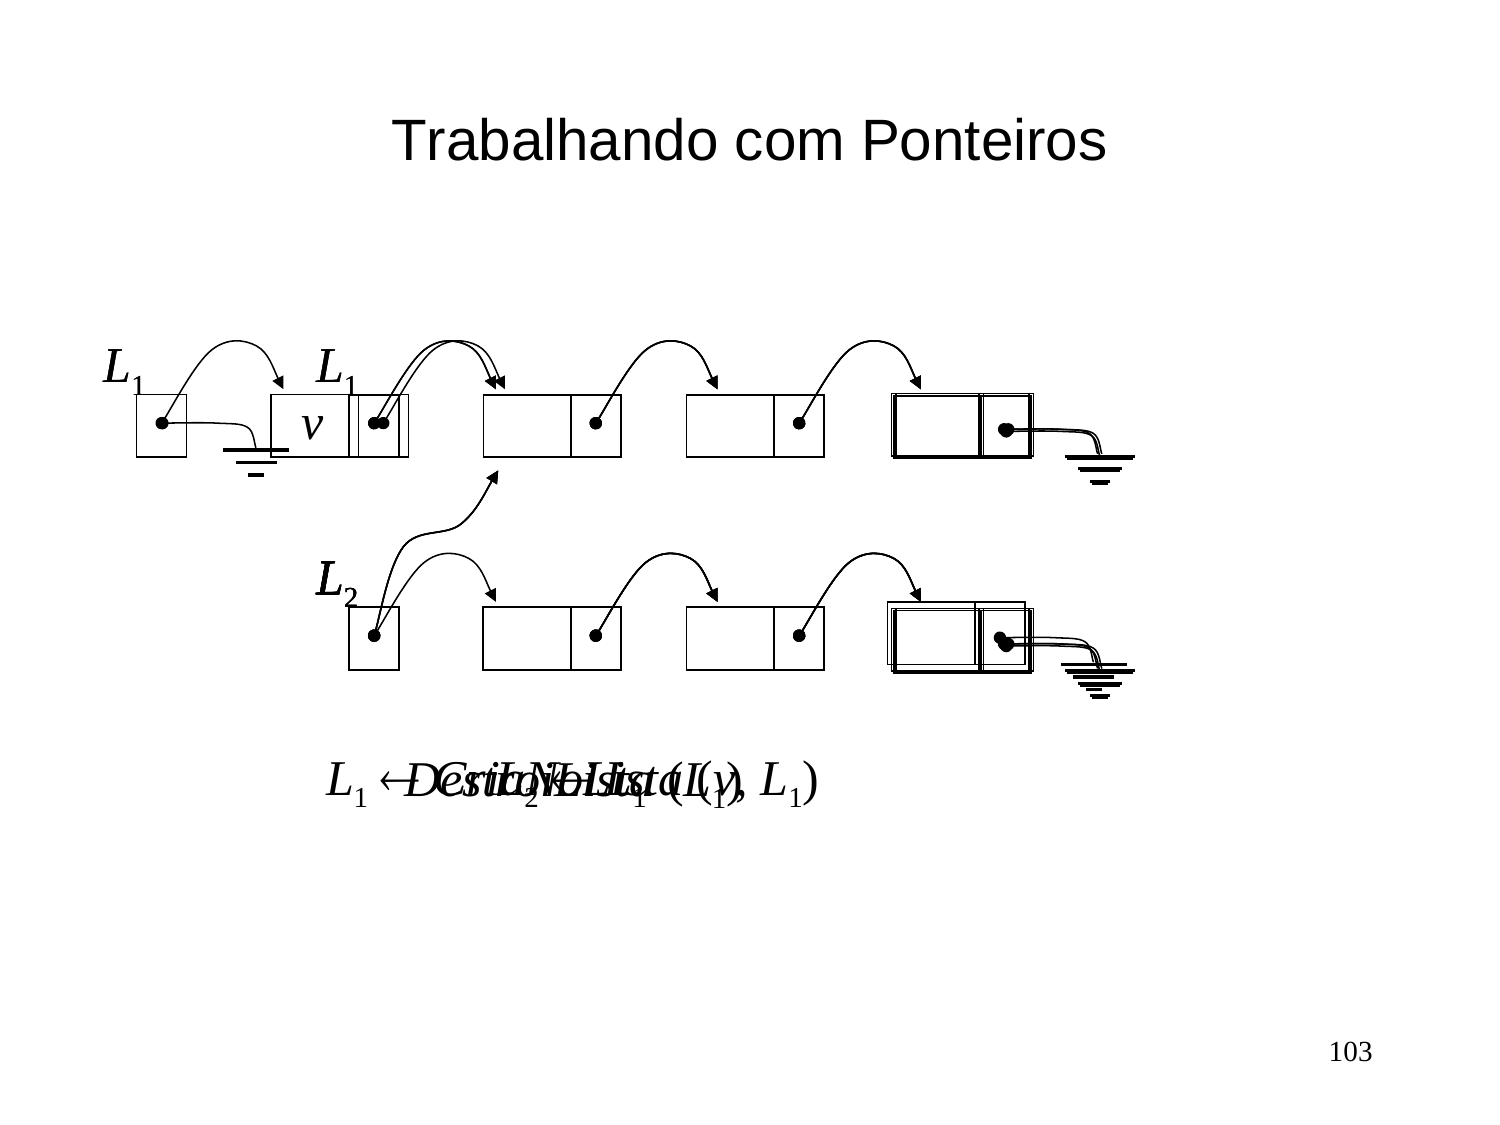

# Trabalhando com Ponteiros
L1
L2
L1  CriaNoLista (v, L1)
v
L1
L2
DestroiLista (L1)
L1
L2
L2  L1
L1
L2
103